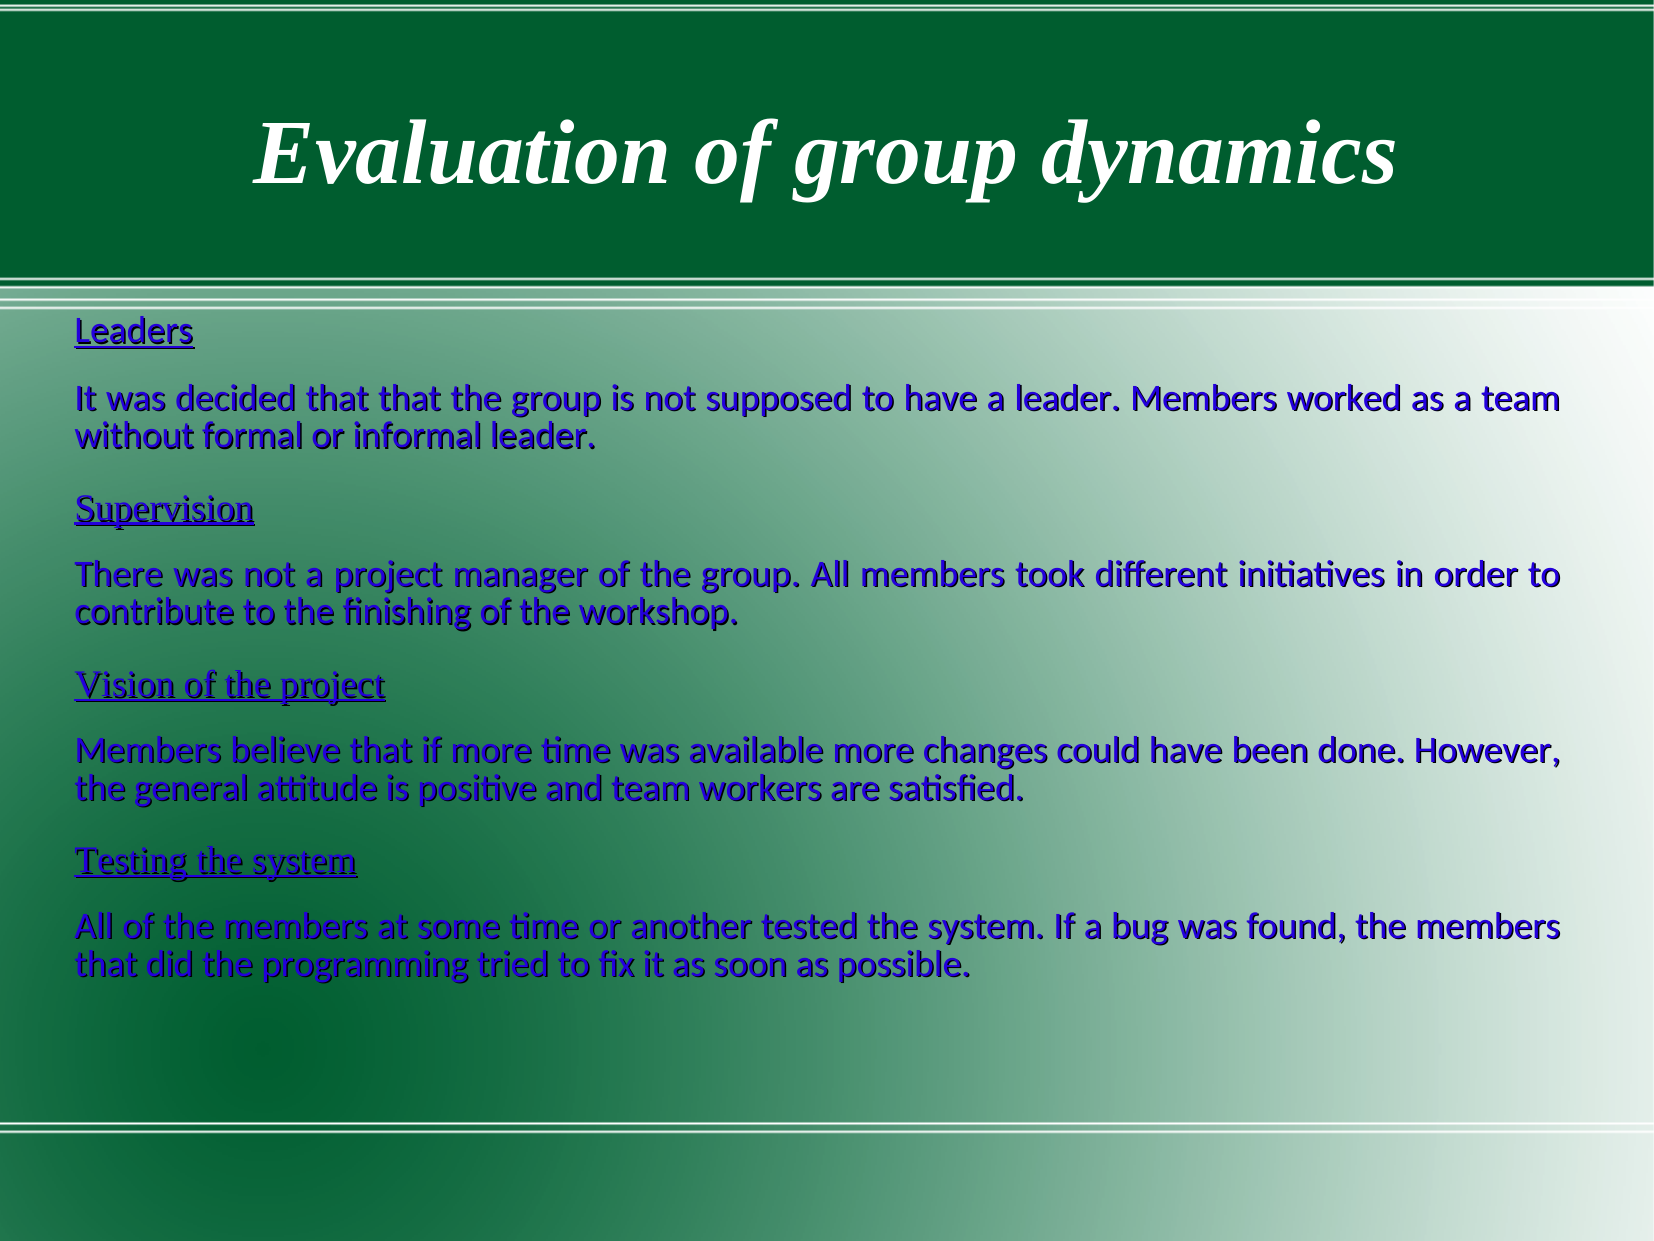

# Evaluation of group dynamics
Leaders
It was decided that that the group is not supposed to have a leader. Members worked as a team without formal or informal leader.
Supervision
There was not a project manager of the group. All members took different initiatives in order to contribute to the finishing of the workshop.
Vision of the project
Members believe that if more time was available more changes could have been done. However, the general attitude is positive and team workers are satisfied.
Testing the system
All of the members at some time or another tested the system. If a bug was found, the members that did the programming tried to fix it as soon as possible.